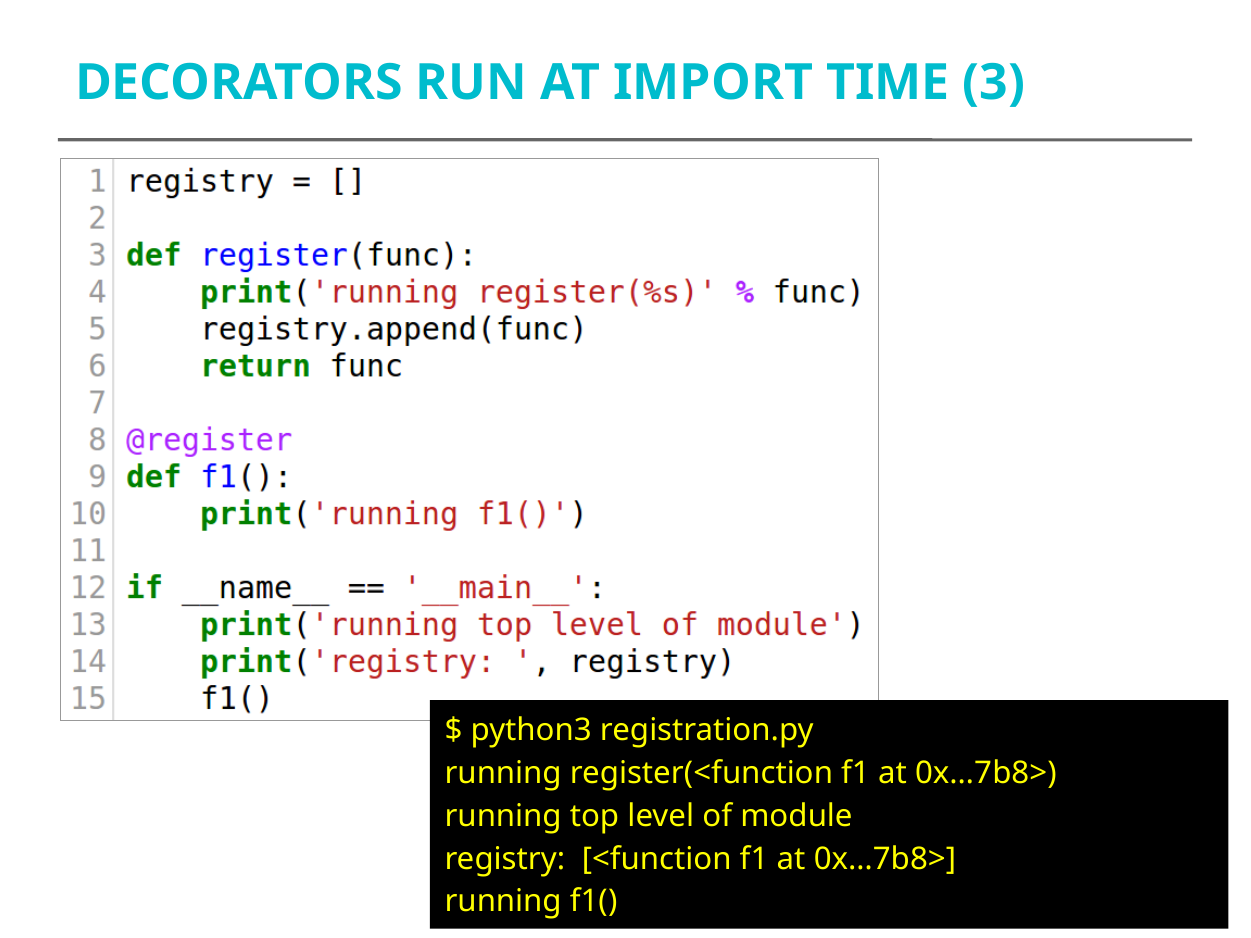

# DECORATORS RUN AT IMPORT TIME (3)
$ python3 registration.py
running register(<function f1 at 0x…7b8>)
running top level of module
registry: [<function f1 at 0x…7b8>]
running f1()